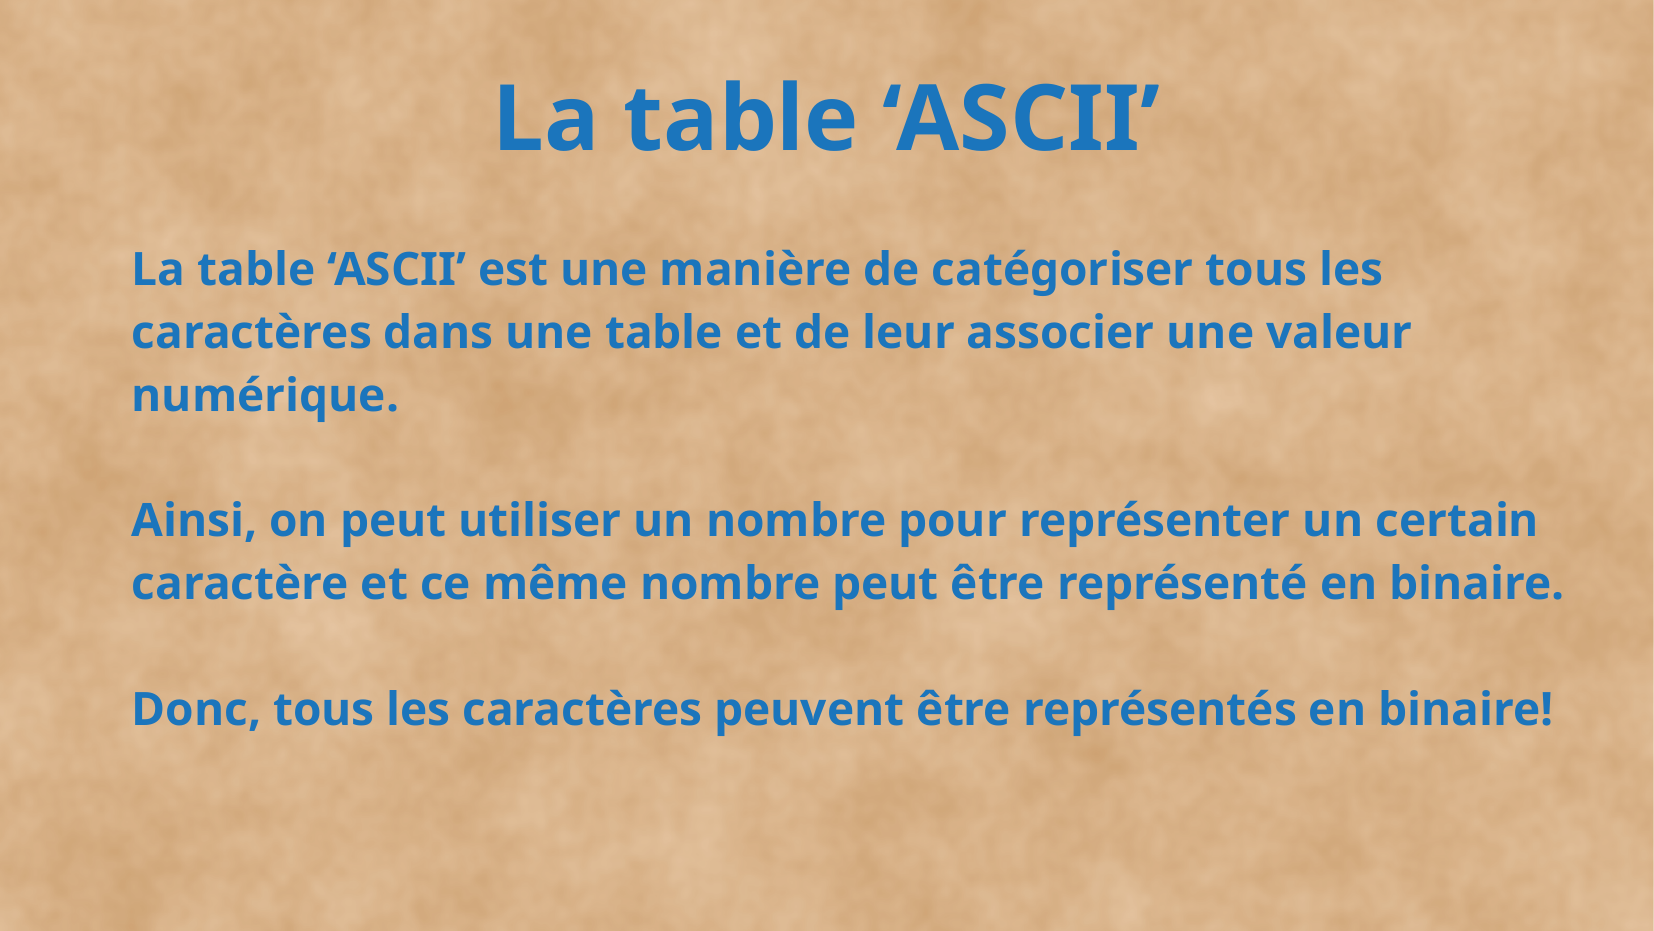

# La table ‘ASCII’
La table ‘ASCII’ est une manière de catégoriser tous les caractères dans une table et de leur associer une valeur numérique.
Ainsi, on peut utiliser un nombre pour représenter un certain caractère et ce même nombre peut être représenté en binaire.
Donc, tous les caractères peuvent être représentés en binaire!